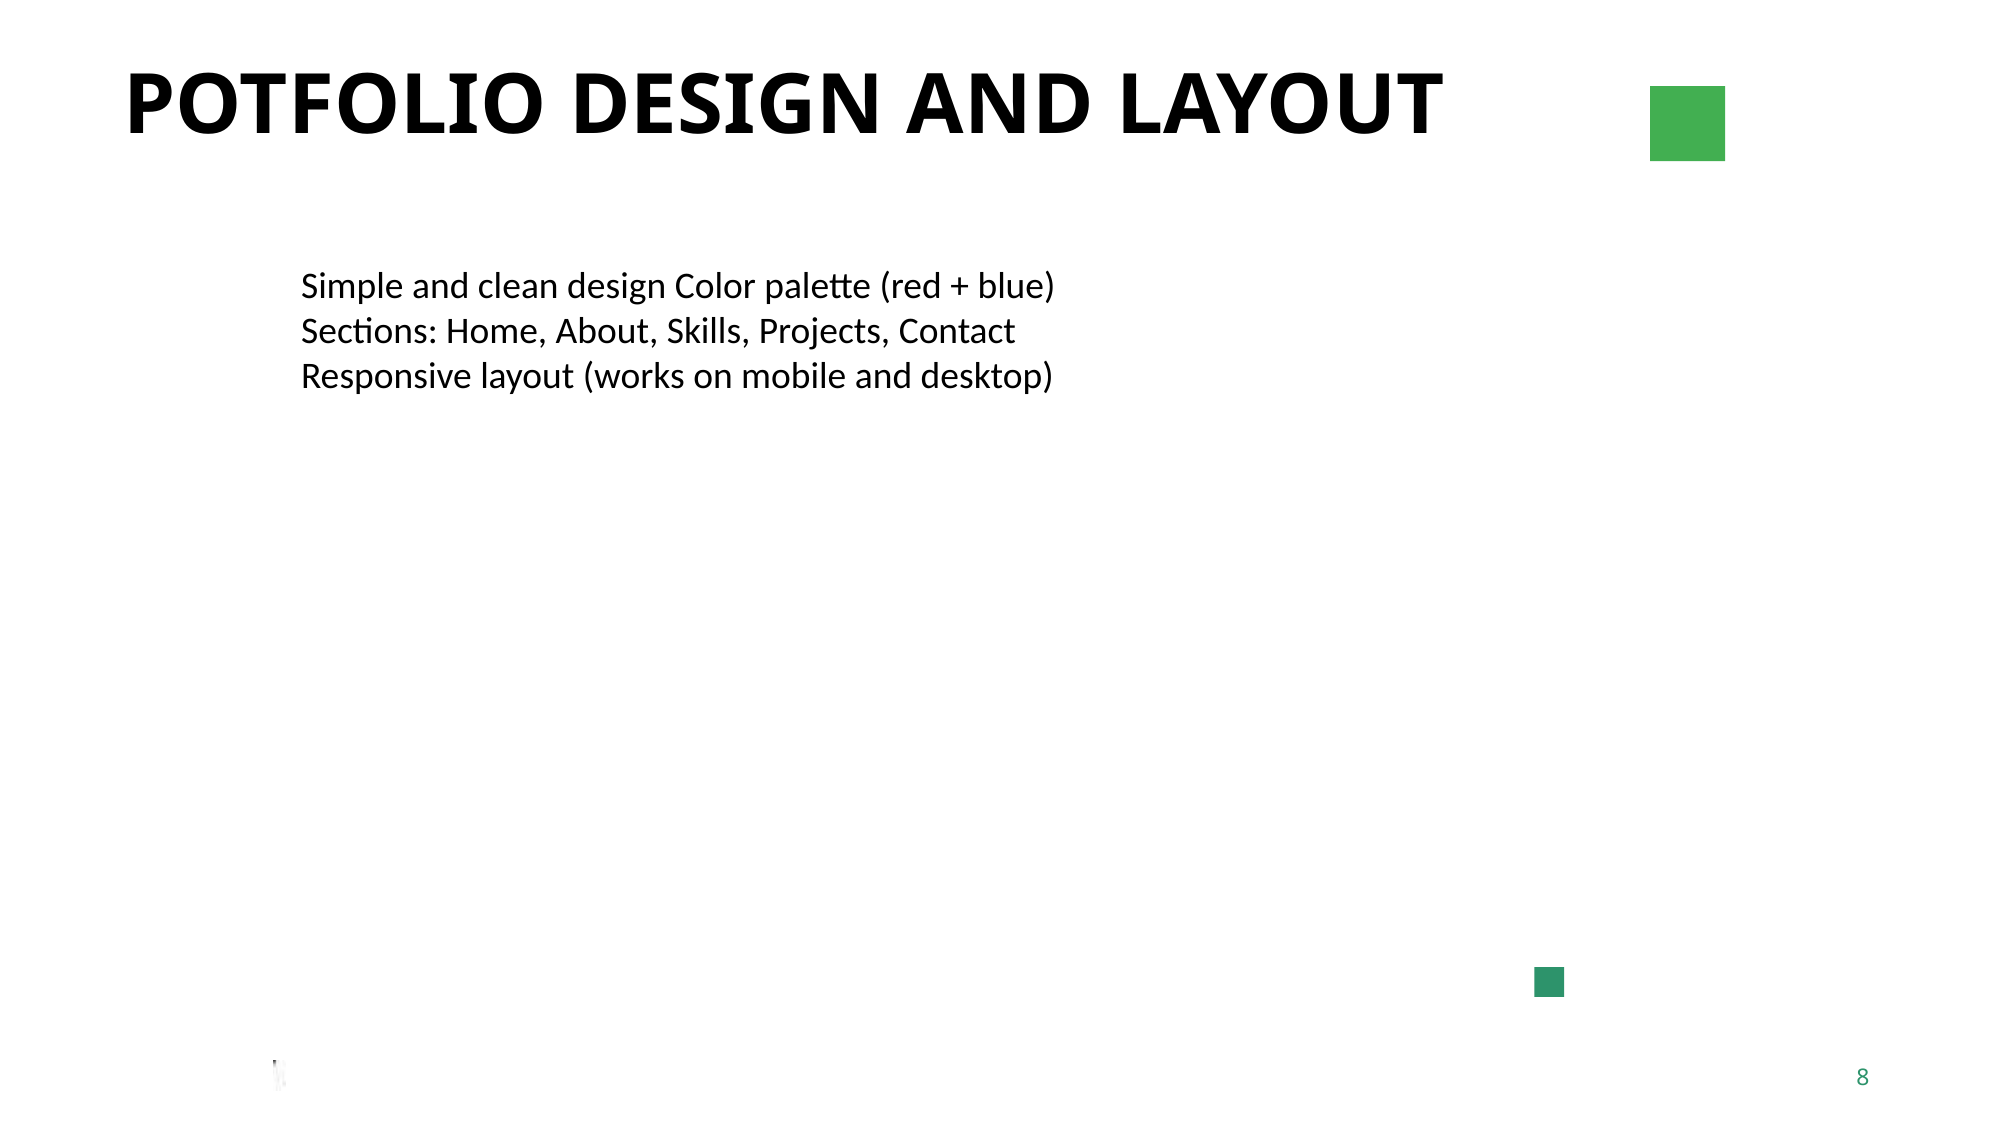

POTFOLIO DESIGN AND LAYOUT
Simple and clean design Color palette (red + blue) Sections: Home, About, Skills, Projects, Contact Responsive layout (works on mobile and desktop)